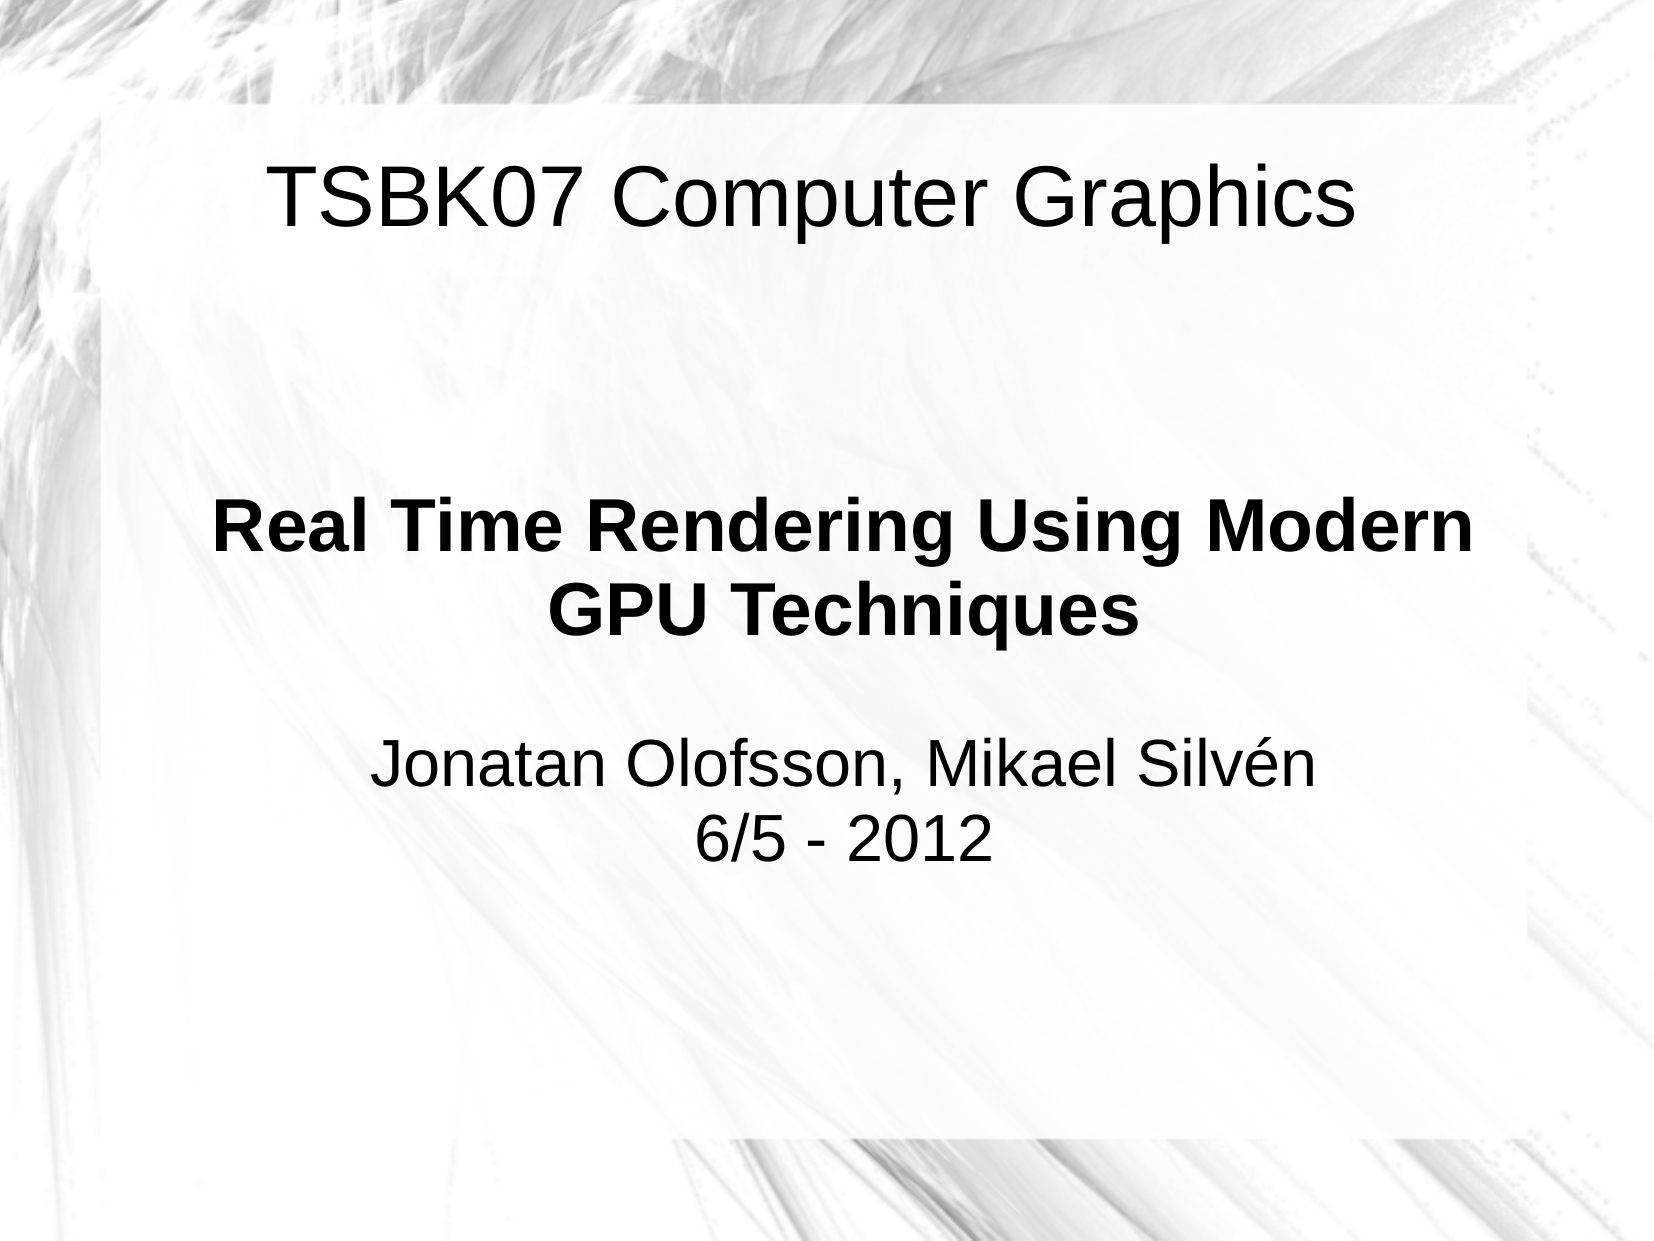

TSBK07 Computer Graphics
Real Time Rendering Using Modern GPU Techniques
Jonatan Olofsson, Mikael Silvén
6/5 - 2012